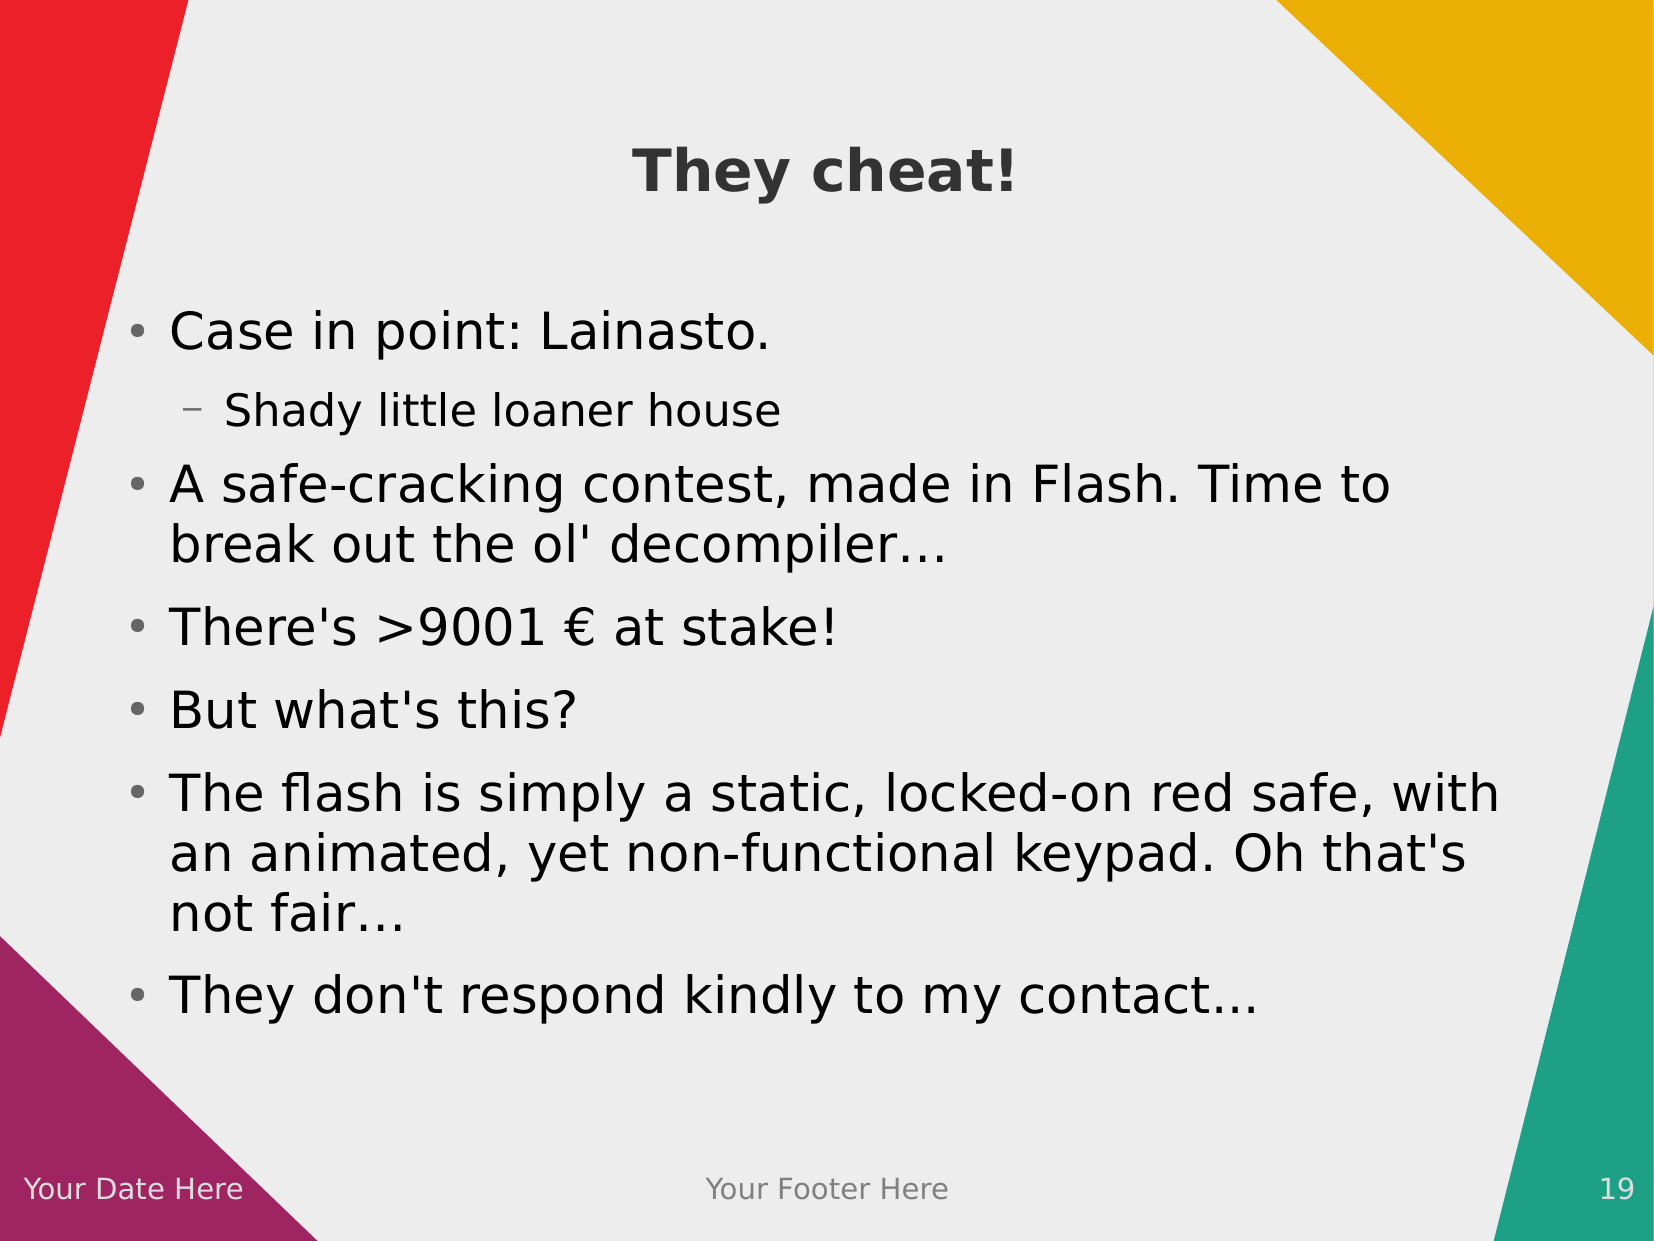

# They cheat!
Case in point: Lainasto.
Shady little loaner house
A safe-cracking contest, made in Flash. Time to break out the ol' decompiler…
There's >9001 € at stake!
But what's this?
The flash is simply a static, locked-on red safe, with an animated, yet non-functional keypad. Oh that's not fair…
They don't respond kindly to my contact...
Your Date Here
Your Footer Here
19